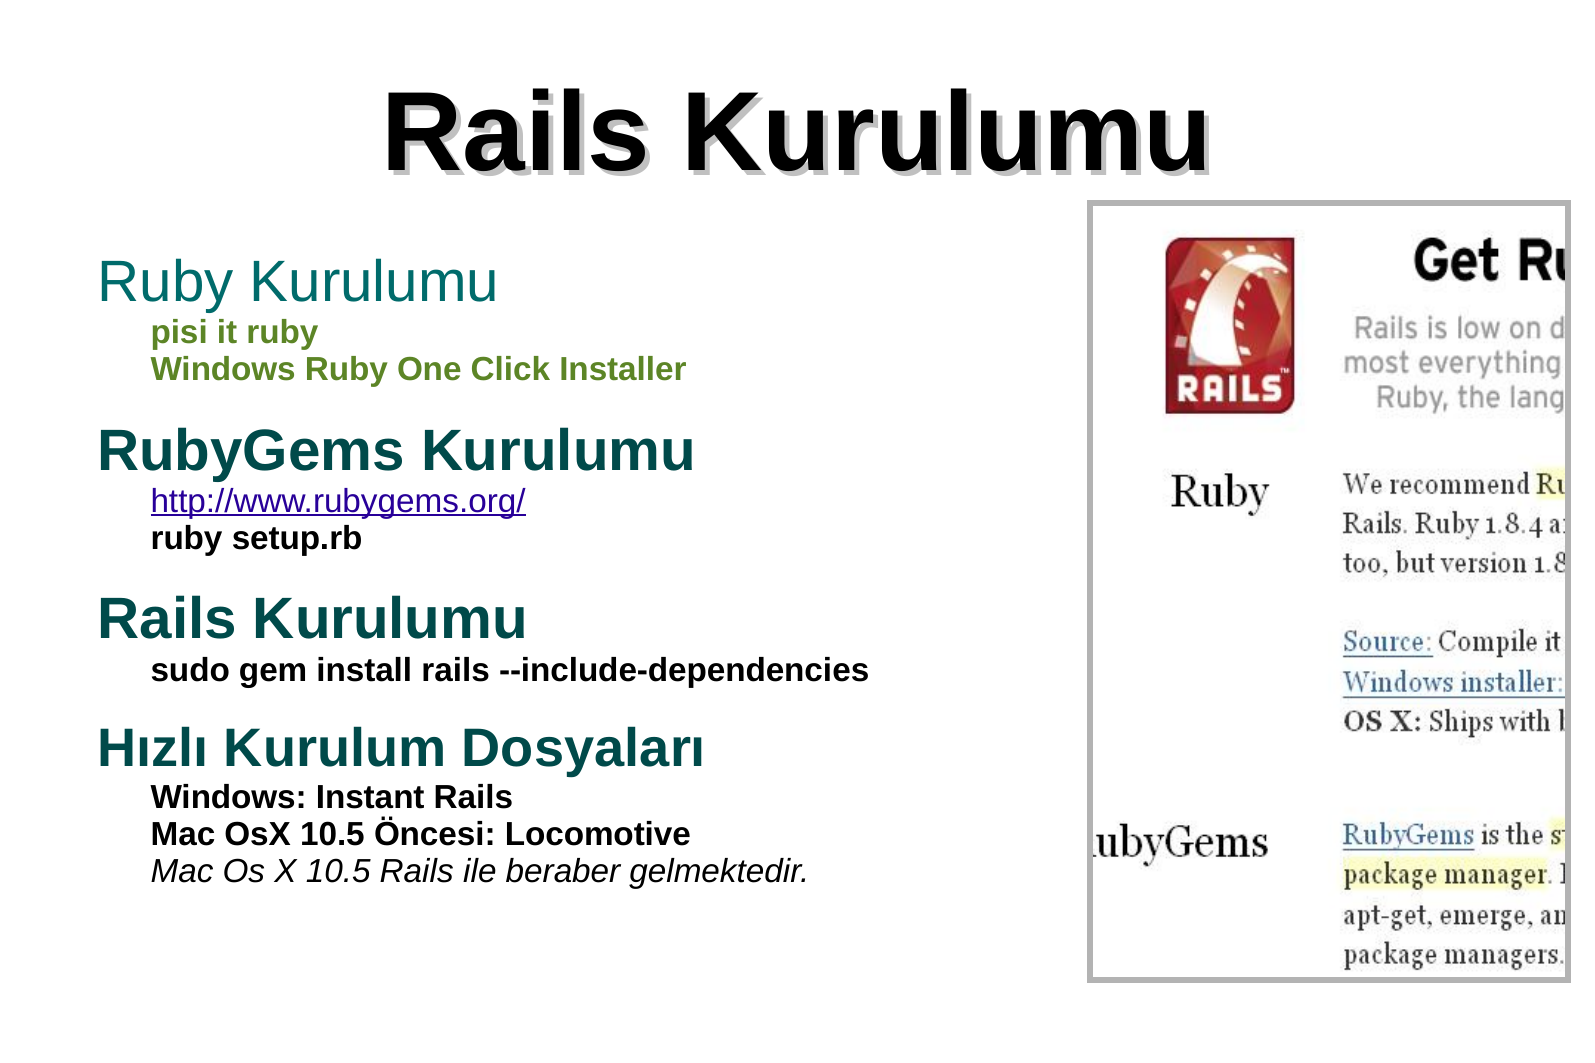

# Rails Kurulumu
Ruby Kurulumu
pisi it ruby
Windows Ruby One Click Installer
RubyGems Kurulumu
http://www.rubygems.org/
ruby setup.rb
Rails Kurulumu
sudo gem install rails --include-dependencies
Hızlı Kurulum Dosyaları
Windows: Instant Rails
Mac OsX 10.5 Öncesi: Locomotive
Mac Os X 10.5 Rails ile beraber gelmektedir.